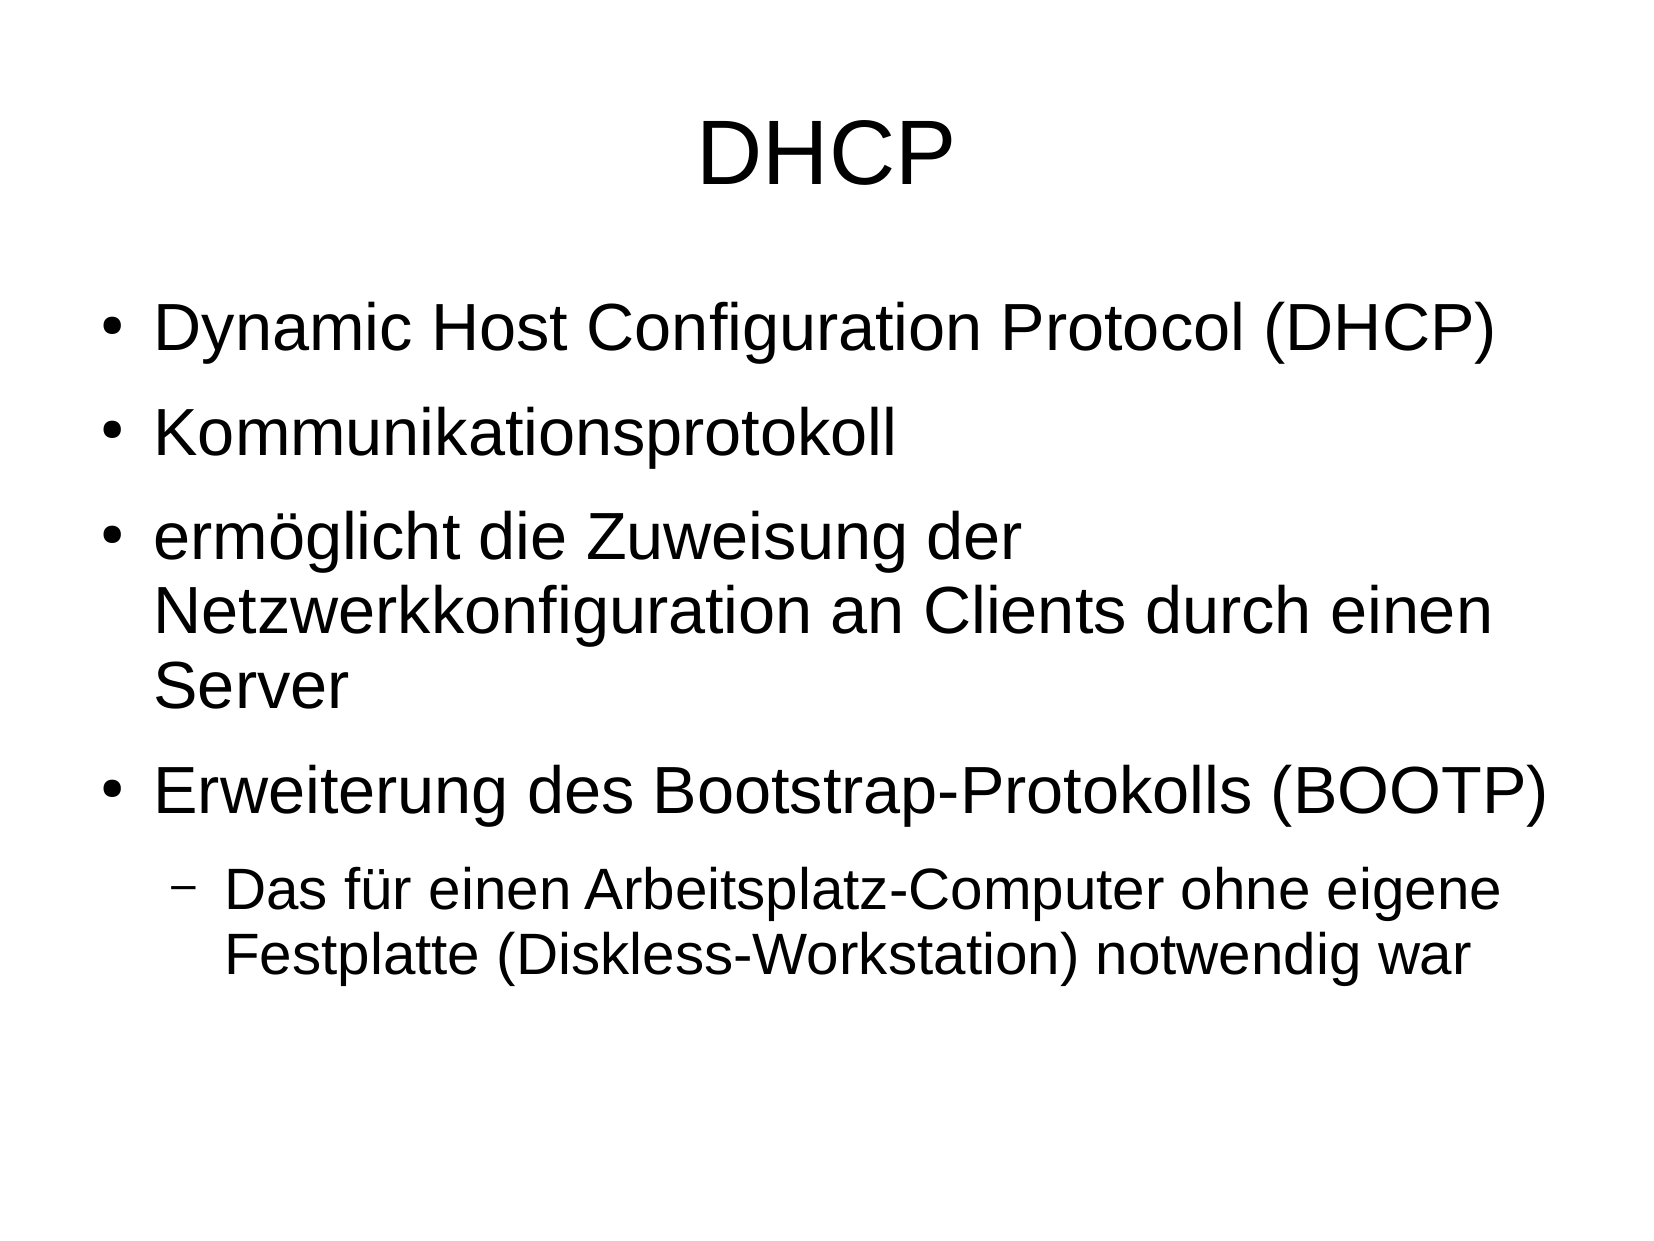

# DHCP
Dynamic Host Configuration Protocol (DHCP)
Kommunikationsprotokoll
ermöglicht die Zuweisung der Netzwerkkonfiguration an Clients durch einen Server
Erweiterung des Bootstrap-Protokolls (BOOTP)
Das für einen Arbeitsplatz-Computer ohne eigene Festplatte (Diskless-Workstation) notwendig war